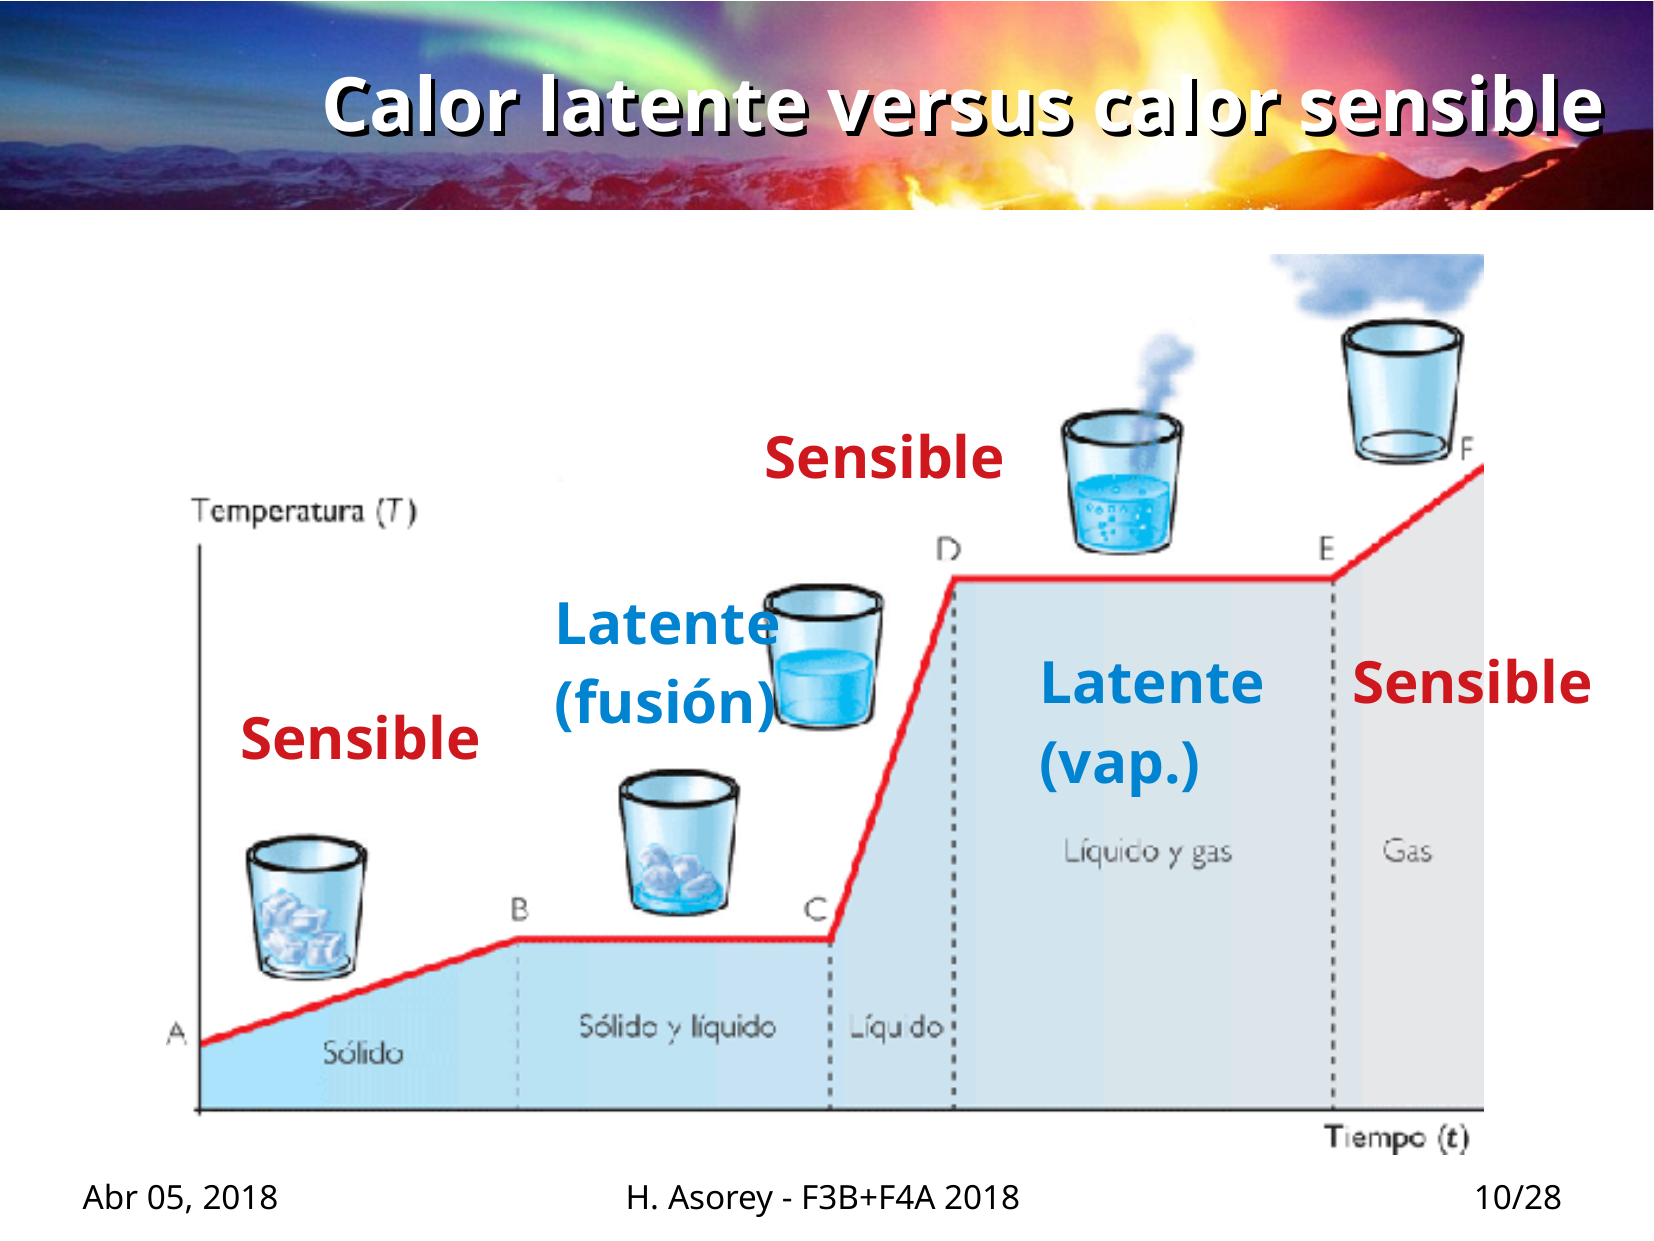

# Calor latente versus calor sensible
Sensible
Latente
(fusión)
Latente
(vap.)
Sensible
Sensible
Abr 05, 2018
H. Asorey - F3B+F4A 2018
10